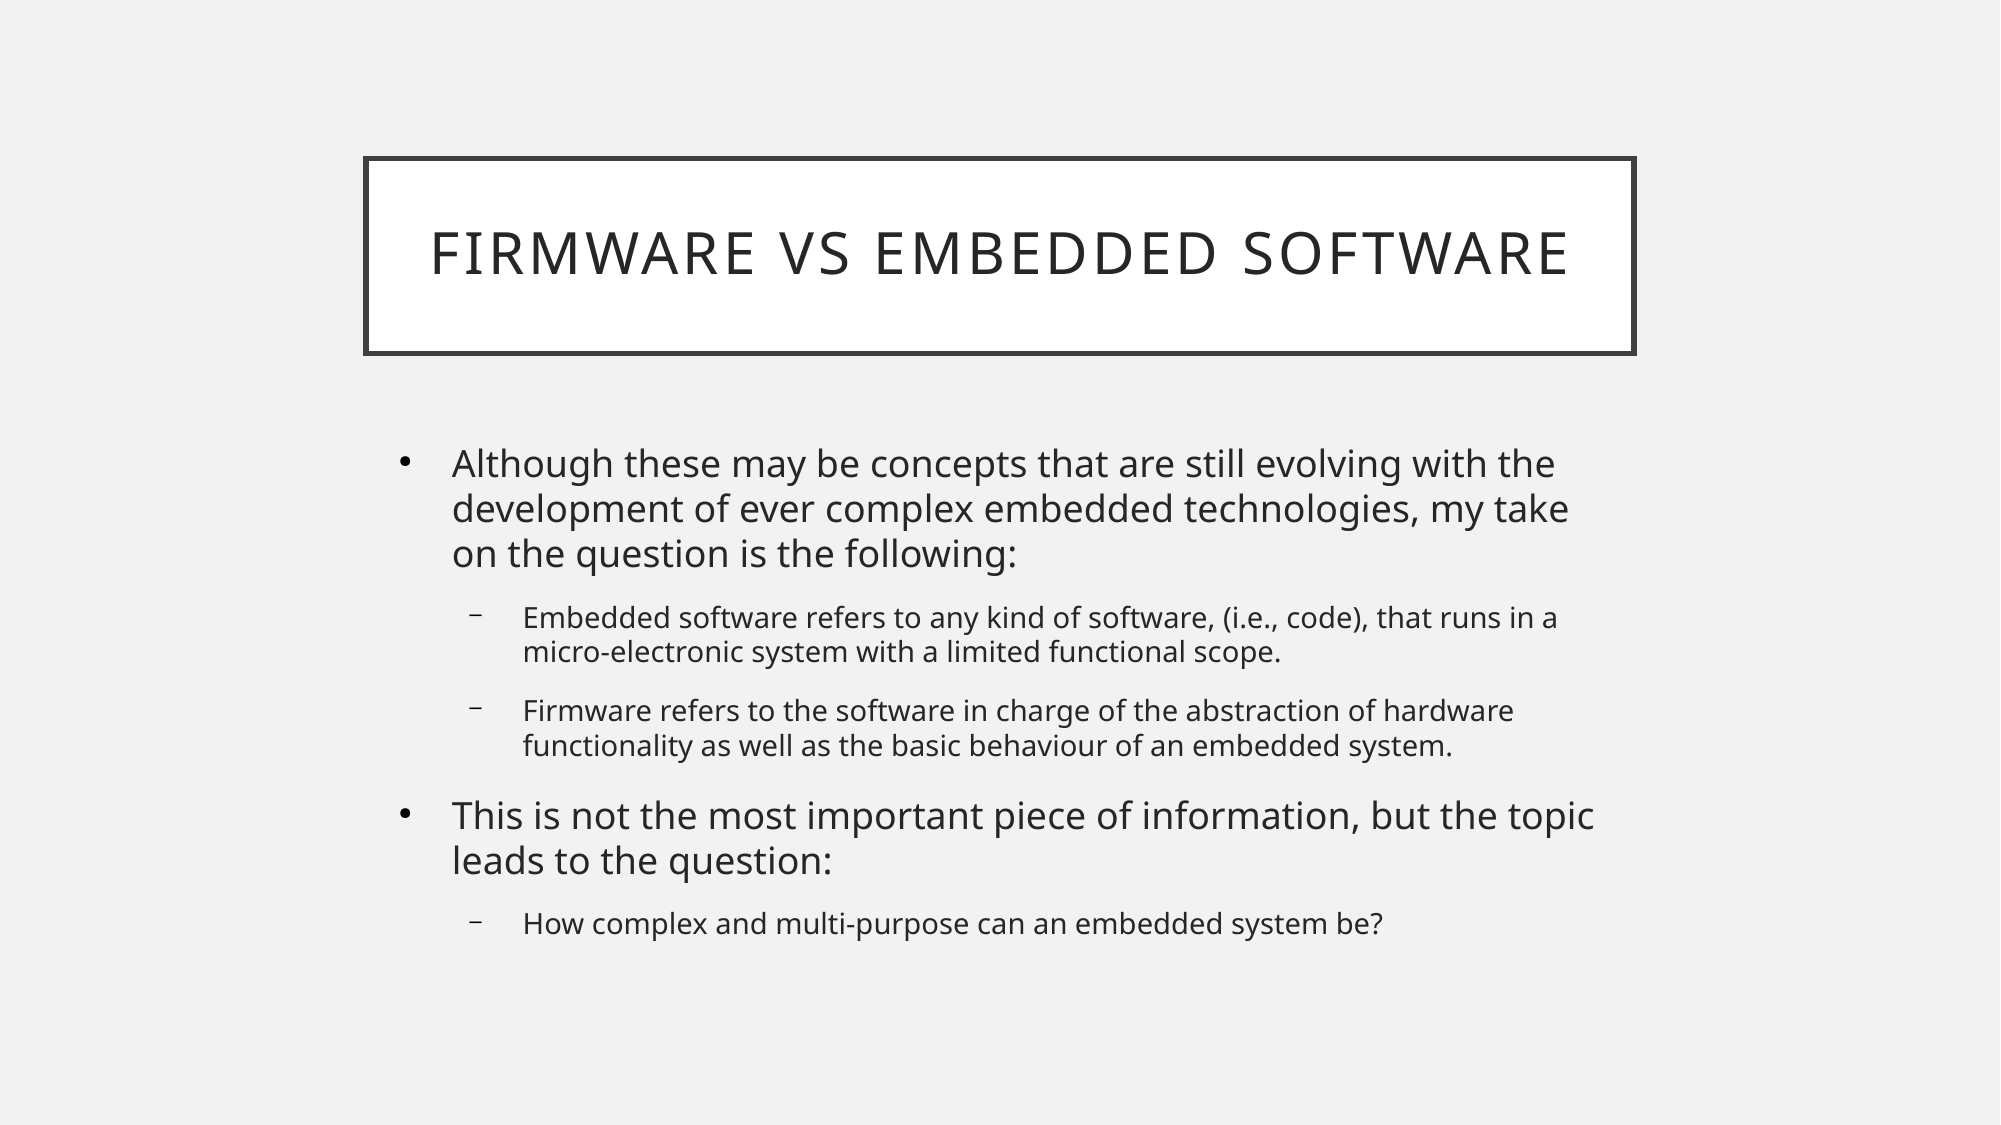

# Firmware vs embedded software
Although these may be concepts that are still evolving with the development of ever complex embedded technologies, my take on the question is the following:
Embedded software refers to any kind of software, (i.e., code), that runs in a micro-electronic system with a limited functional scope.
Firmware refers to the software in charge of the abstraction of hardware functionality as well as the basic behaviour of an embedded system.
This is not the most important piece of information, but the topic leads to the question:
How complex and multi-purpose can an embedded system be?